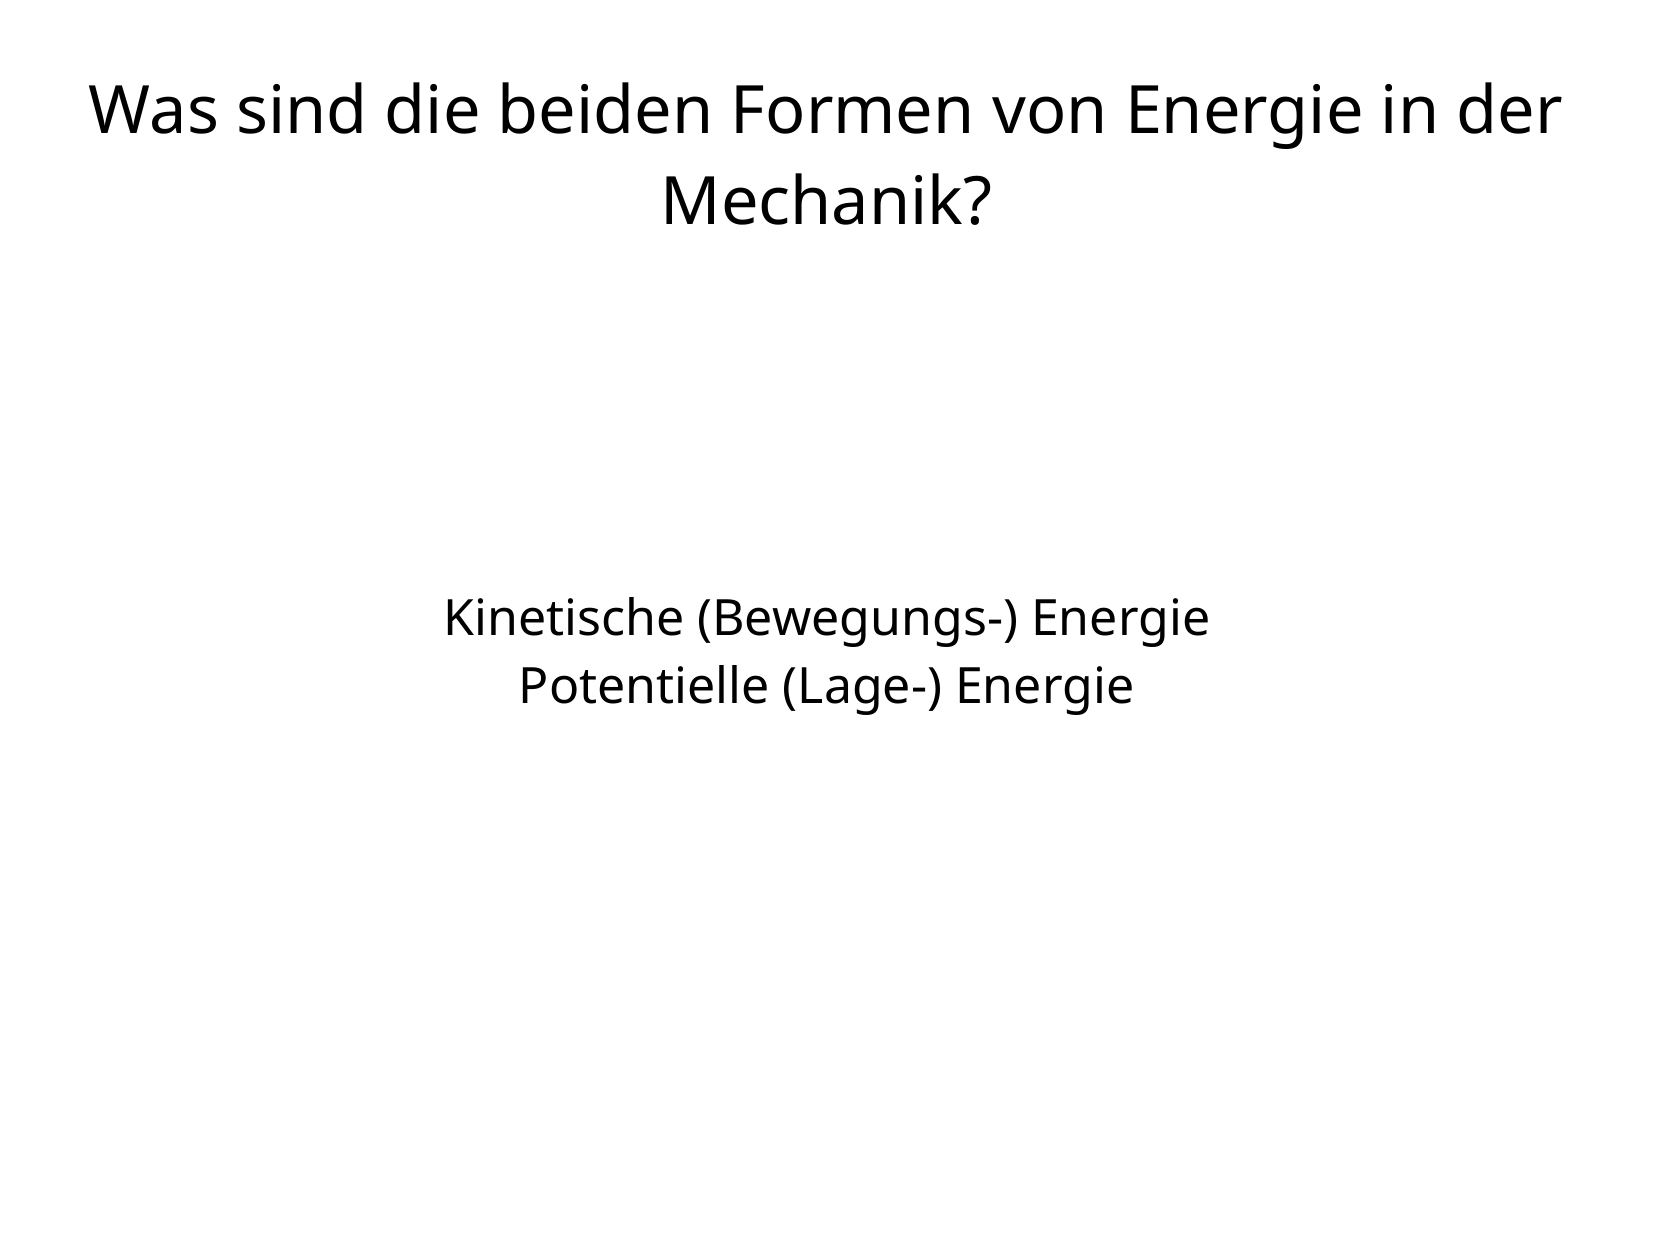

# Was sind die beiden Formen von Energie in der Mechanik?
Kinetische (Bewegungs-) Energie
Potentielle (Lage-) Energie